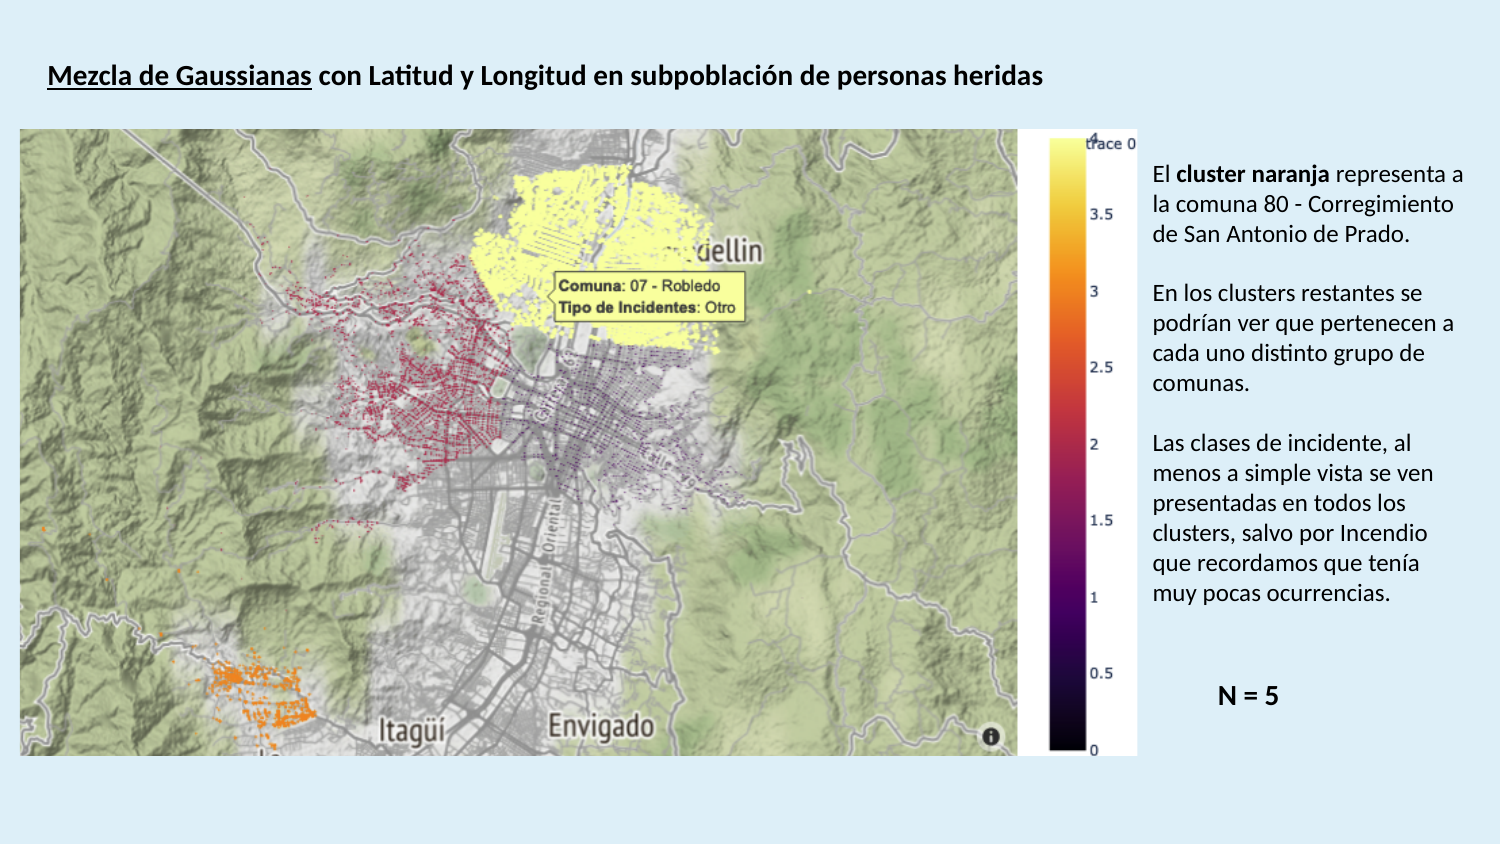

Mezcla de Gaussianas con Latitud y Longitud en subpoblación de personas heridas
El cluster naranja representa a la comuna 80 - Corregimiento de San Antonio de Prado.
En los clusters restantes se podrían ver que pertenecen a cada uno distinto grupo de comunas.
Las clases de incidente, al menos a simple vista se ven presentadas en todos los clusters, salvo por Incendio que recordamos que tenía muy pocas ocurrencias.
 N = 5